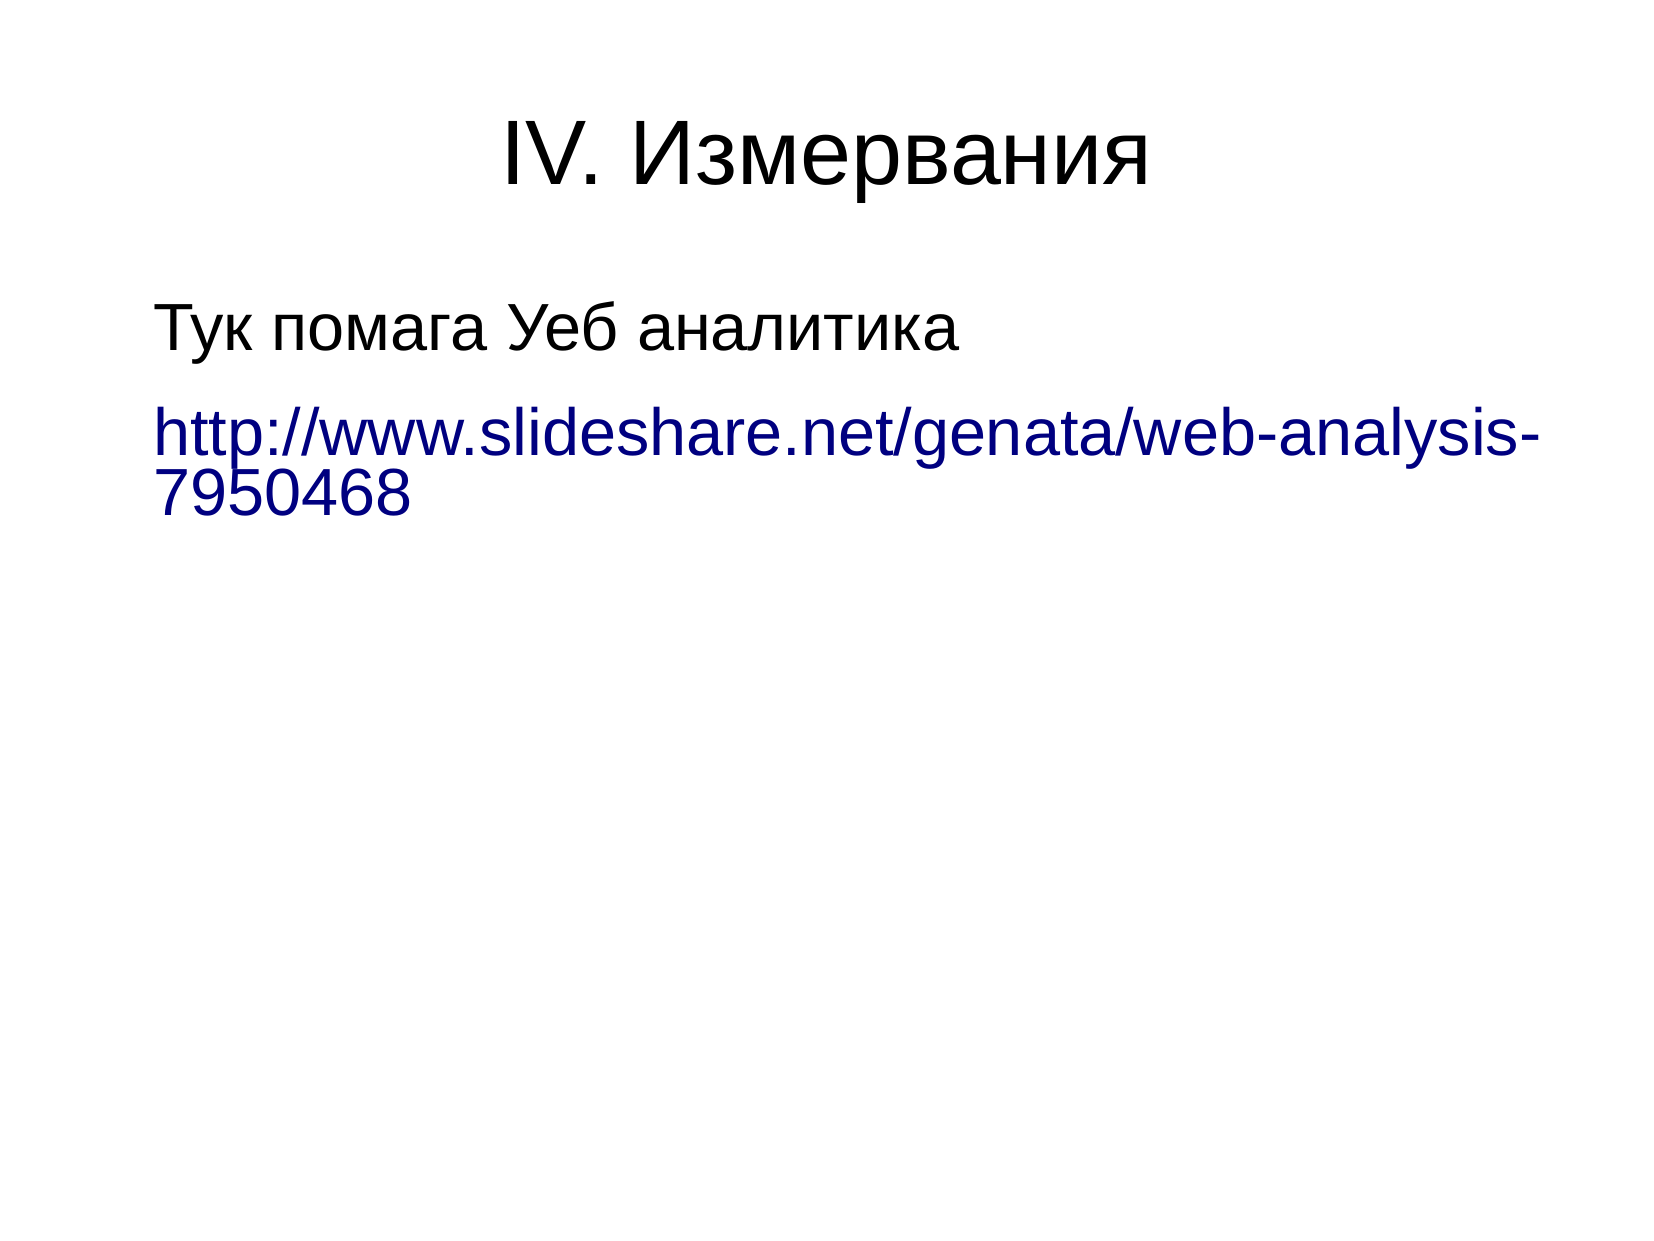

# IV. Измервания
Тук помага Уеб аналитика
http://www.slideshare.net/genata/web-analysis-7950468